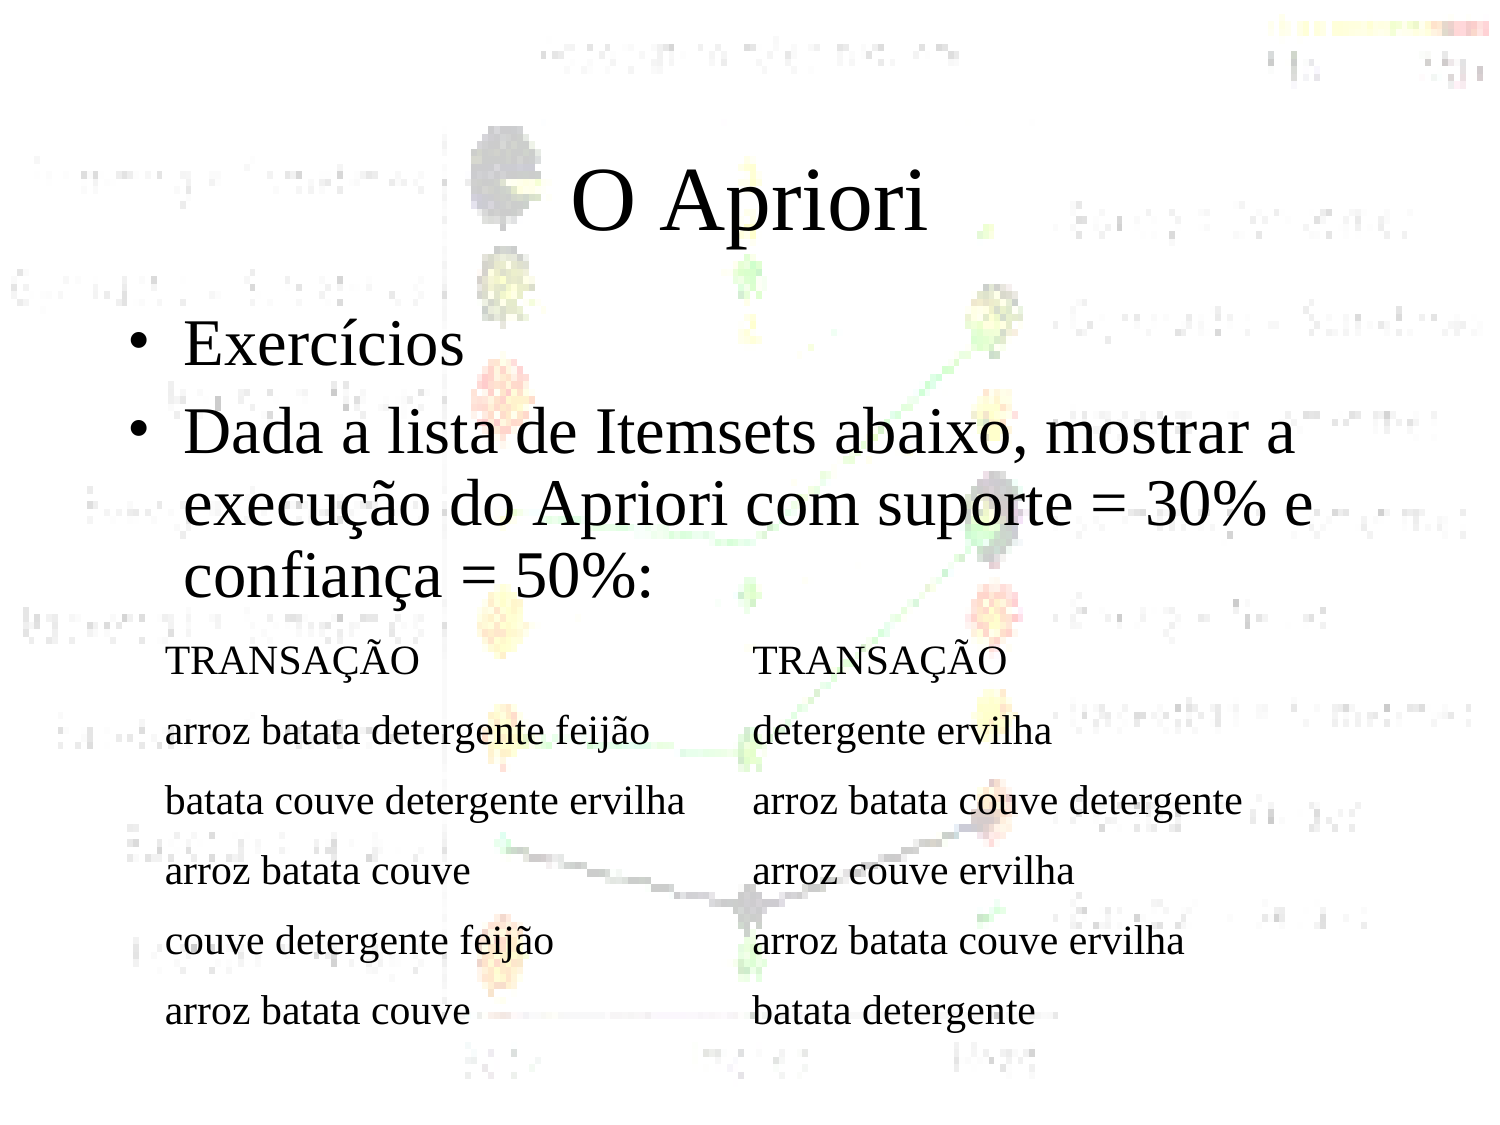

# O Apriori
Exercícios
Dada a lista de Itemsets abaixo, mostrar a execução do Apriori com suporte = 30% e confiança = 50%:
| TRANSAÇÃO | TRANSAÇÃO |
| --- | --- |
| arroz batata detergente feijão | detergente ervilha |
| batata couve detergente ervilha | arroz batata couve detergente |
| arroz batata couve | arroz couve ervilha |
| couve detergente feijão | arroz batata couve ervilha |
| arroz batata couve | batata detergente |